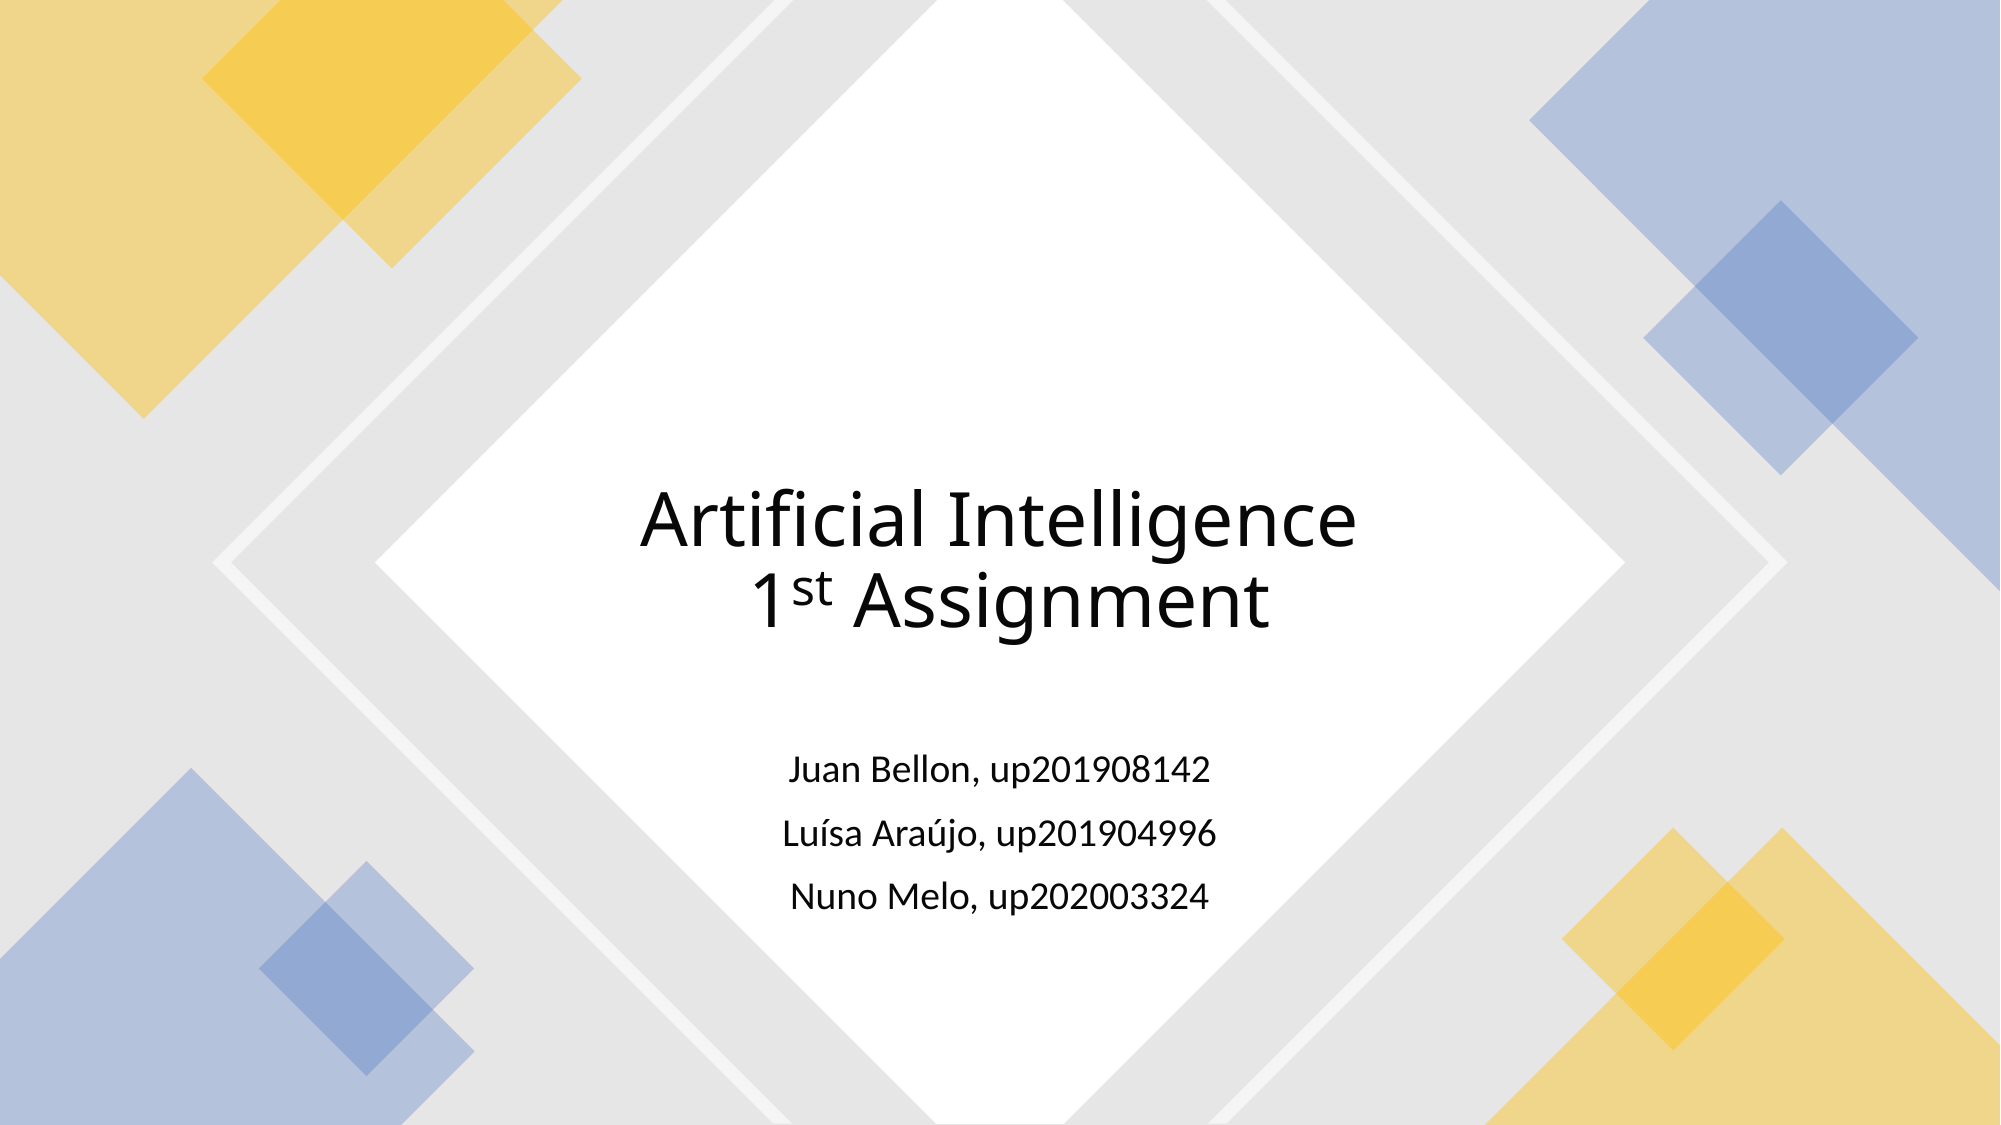

Artificial Intelligence
 1st Assignment
# Juan Bellon, up201908142
Luísa Araújo, up201904996
Nuno Melo, up202003324